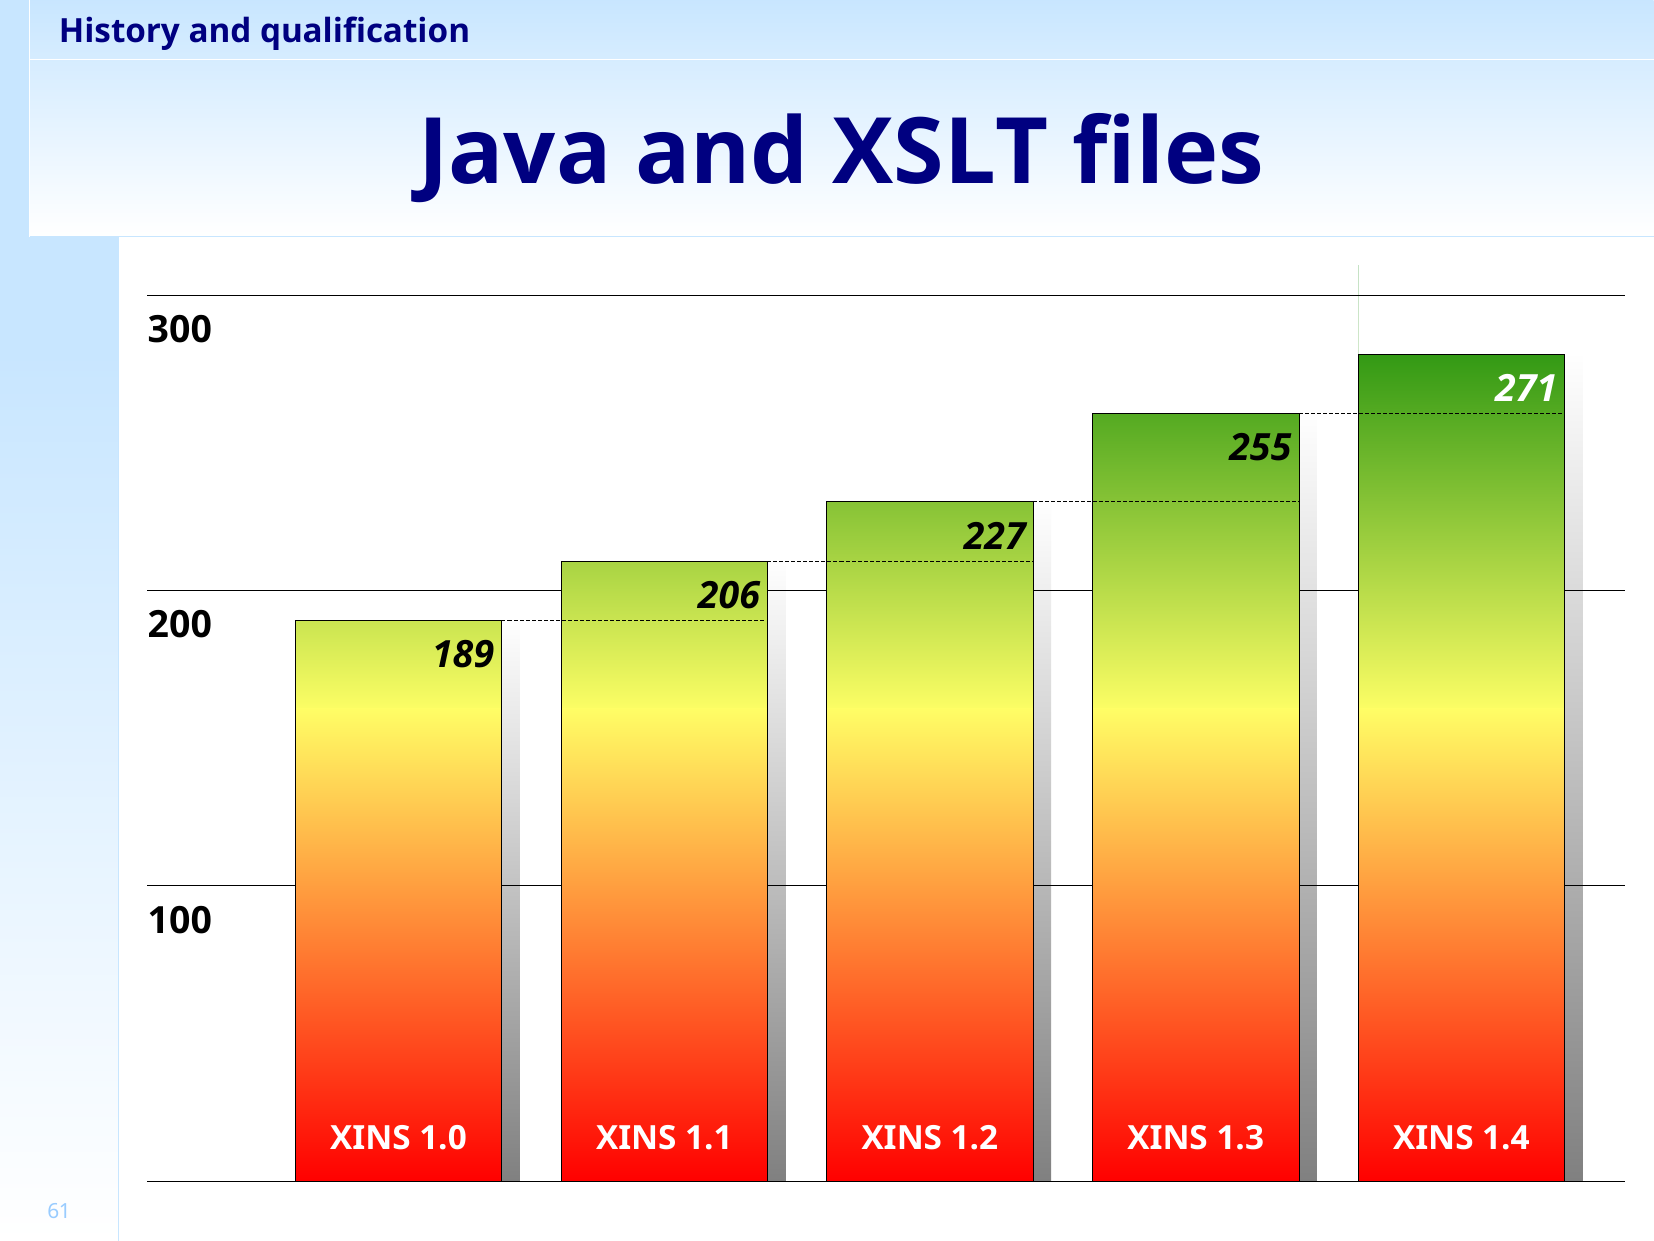

History and qualification
# Java and XSLT files
300
271
255
227
206
200
189
100
XINS 1.0
XINS 1.1
XINS 1.2
XINS 1.3
XINS 1.4